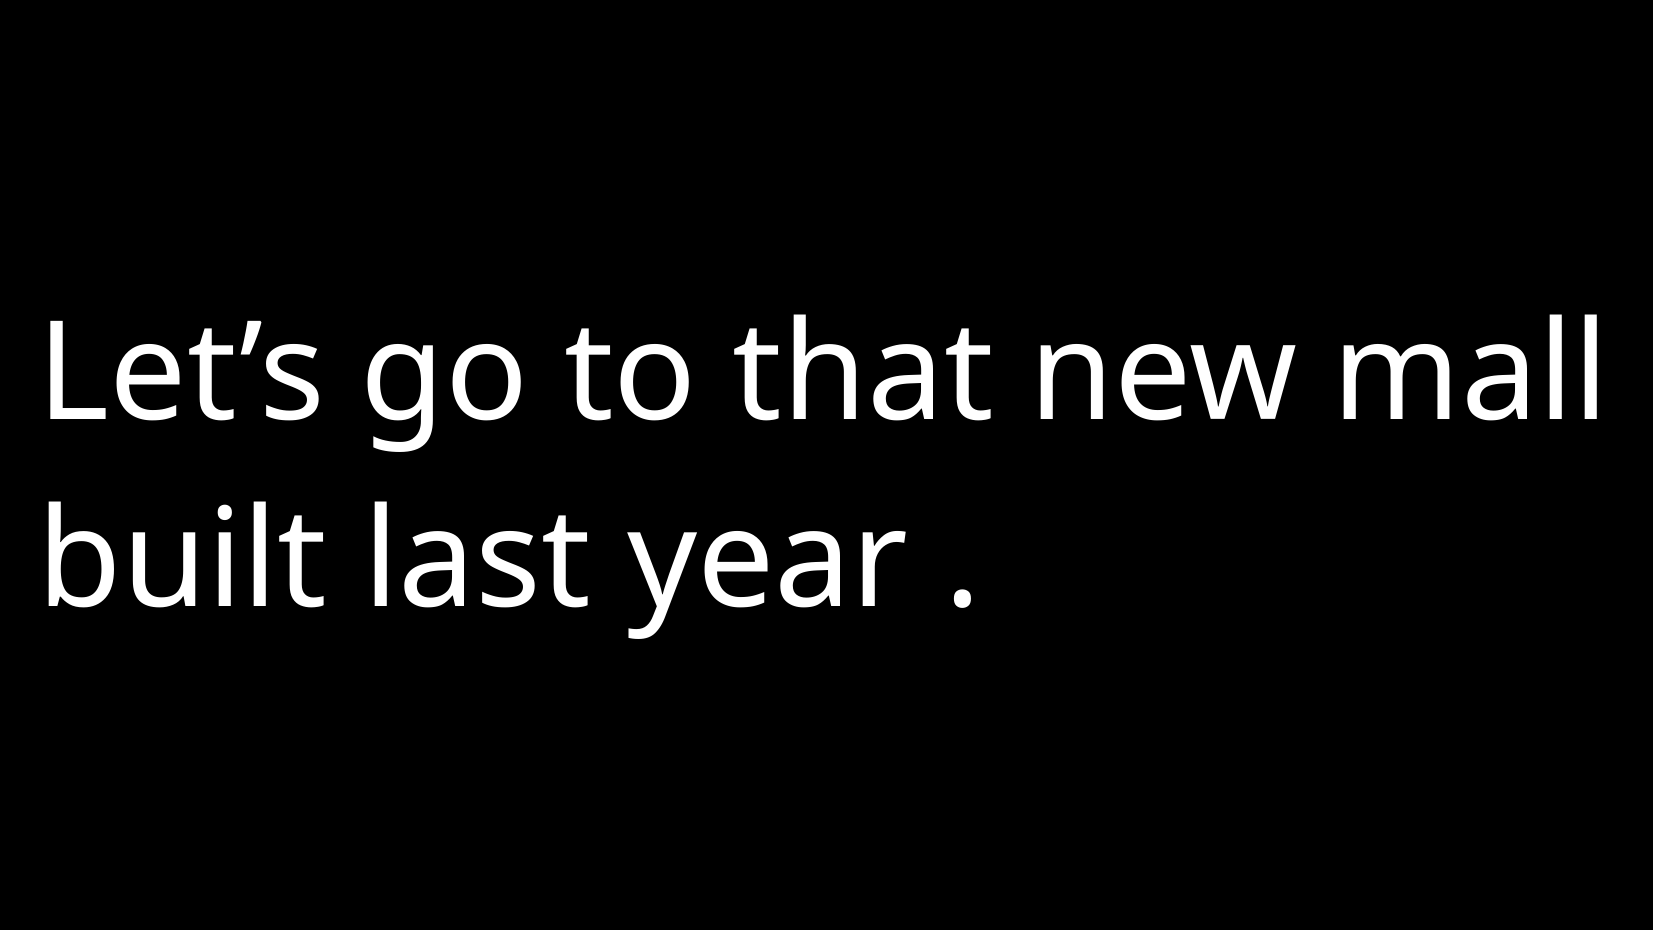

# Let’s go to that new mall built last year .